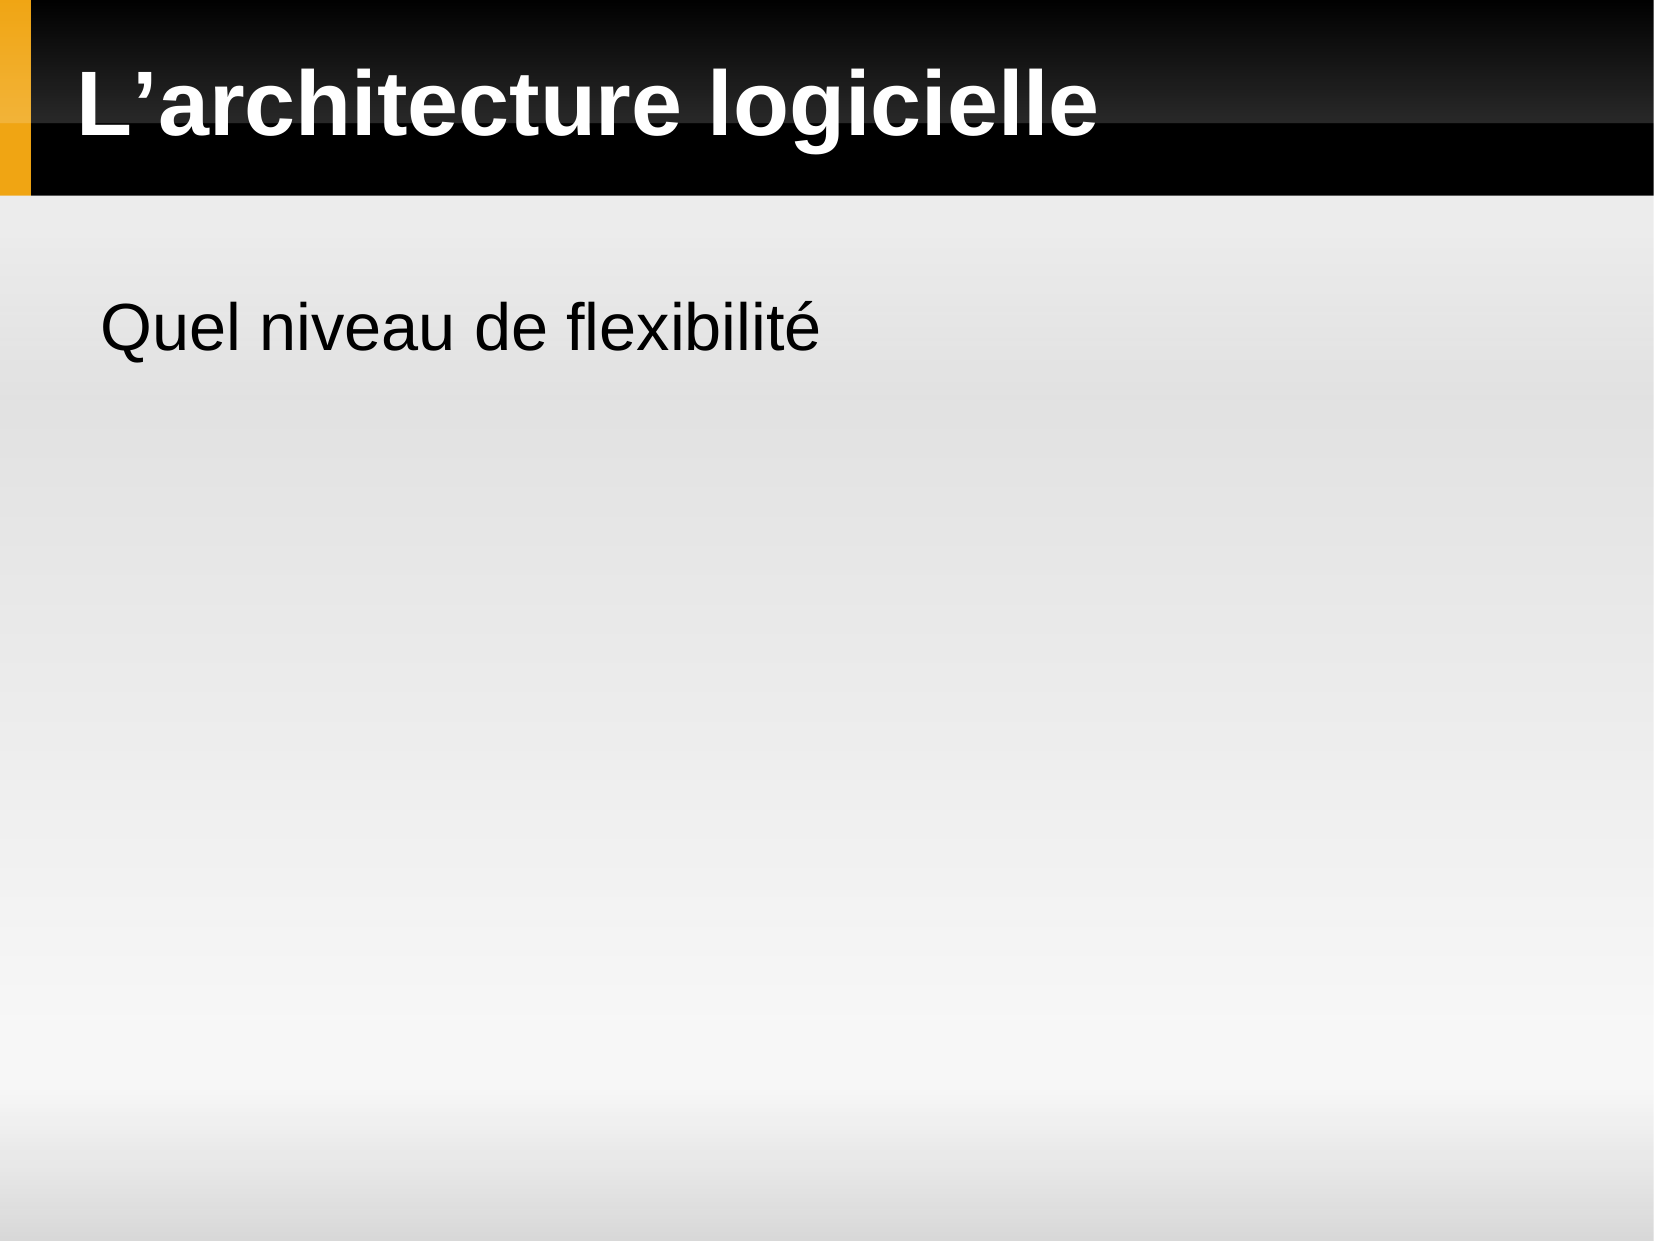

# L’architecture logicielle
Quel niveau de flexibilité